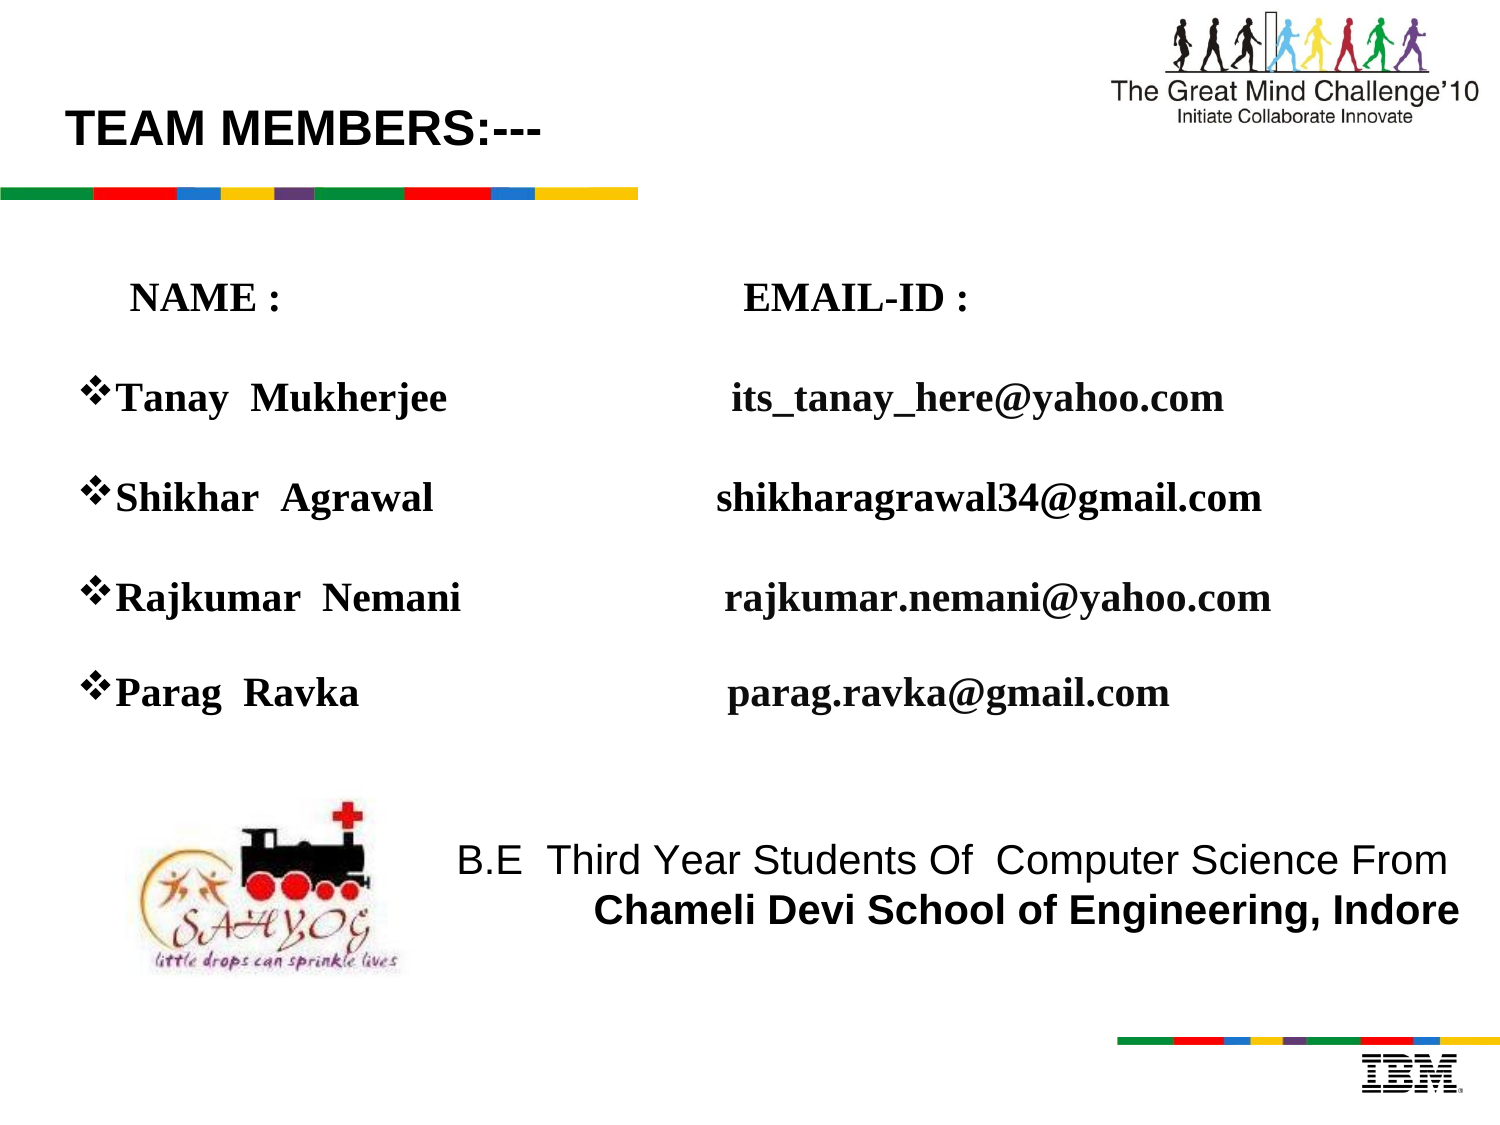

TEAM MEMBERS:---
 NAME : EMAIL-ID :
Tanay Mukherjee its_tanay_here@yahoo.com
Shikhar Agrawal 	 shikharagrawal34@gmail.com
Rajkumar Nemani rajkumar.nemani@yahoo.com
Parag Ravka parag.ravka@gmail.com
 B.E Third Year Students Of Computer Science From
 Chameli Devi School of Engineering, Indore